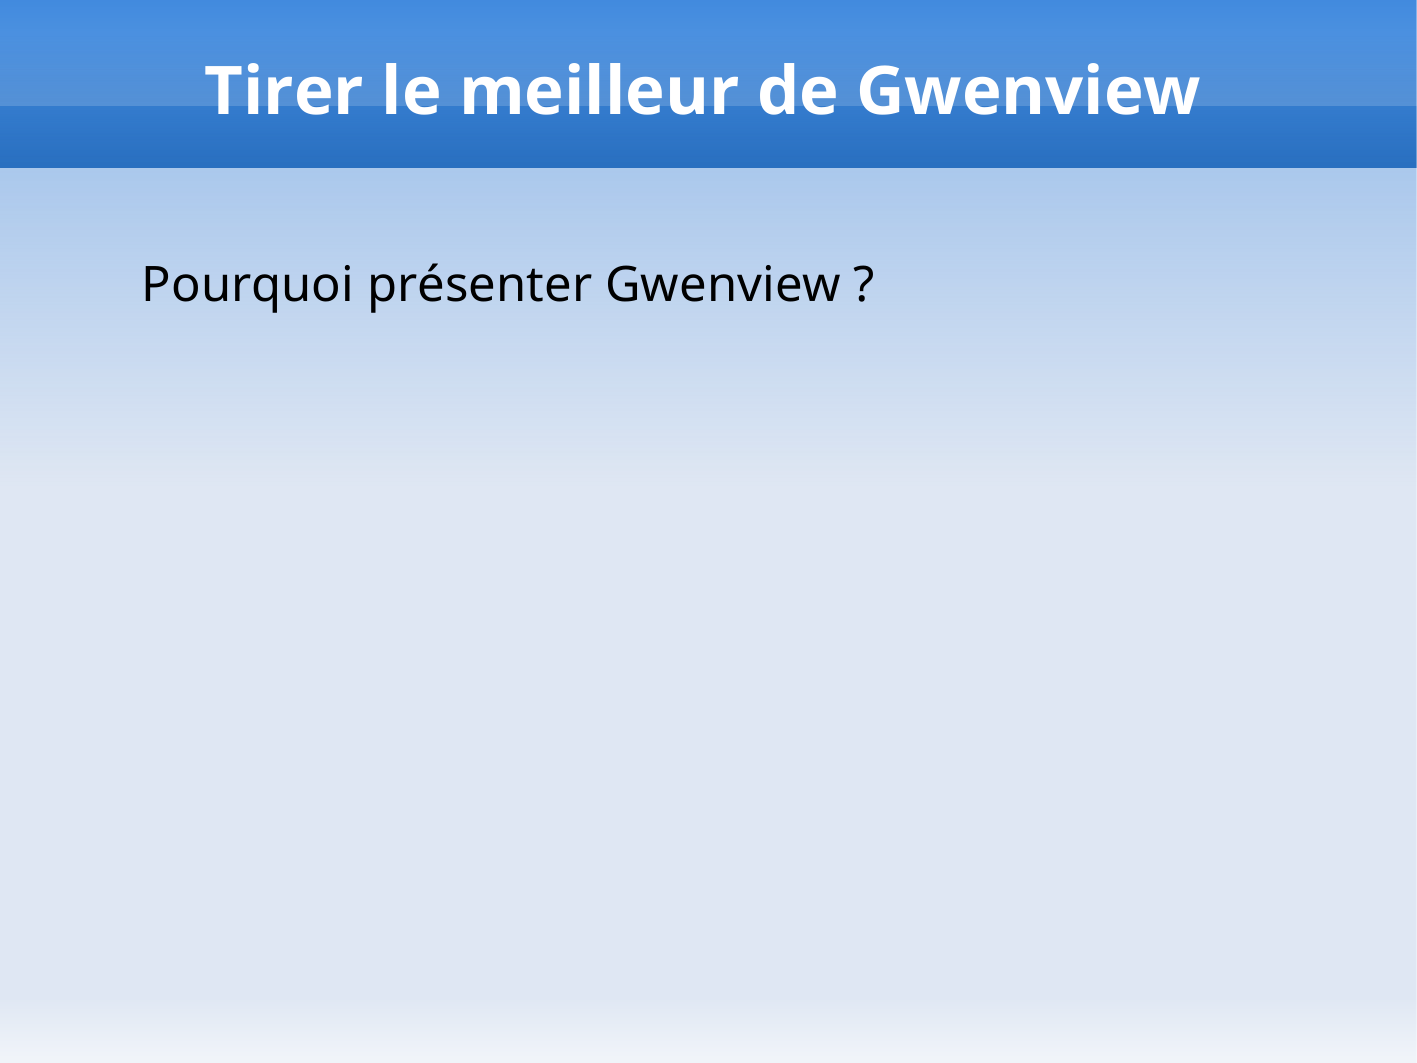

# Tirer le meilleur de Gwenview
Pourquoi présenter Gwenview ?